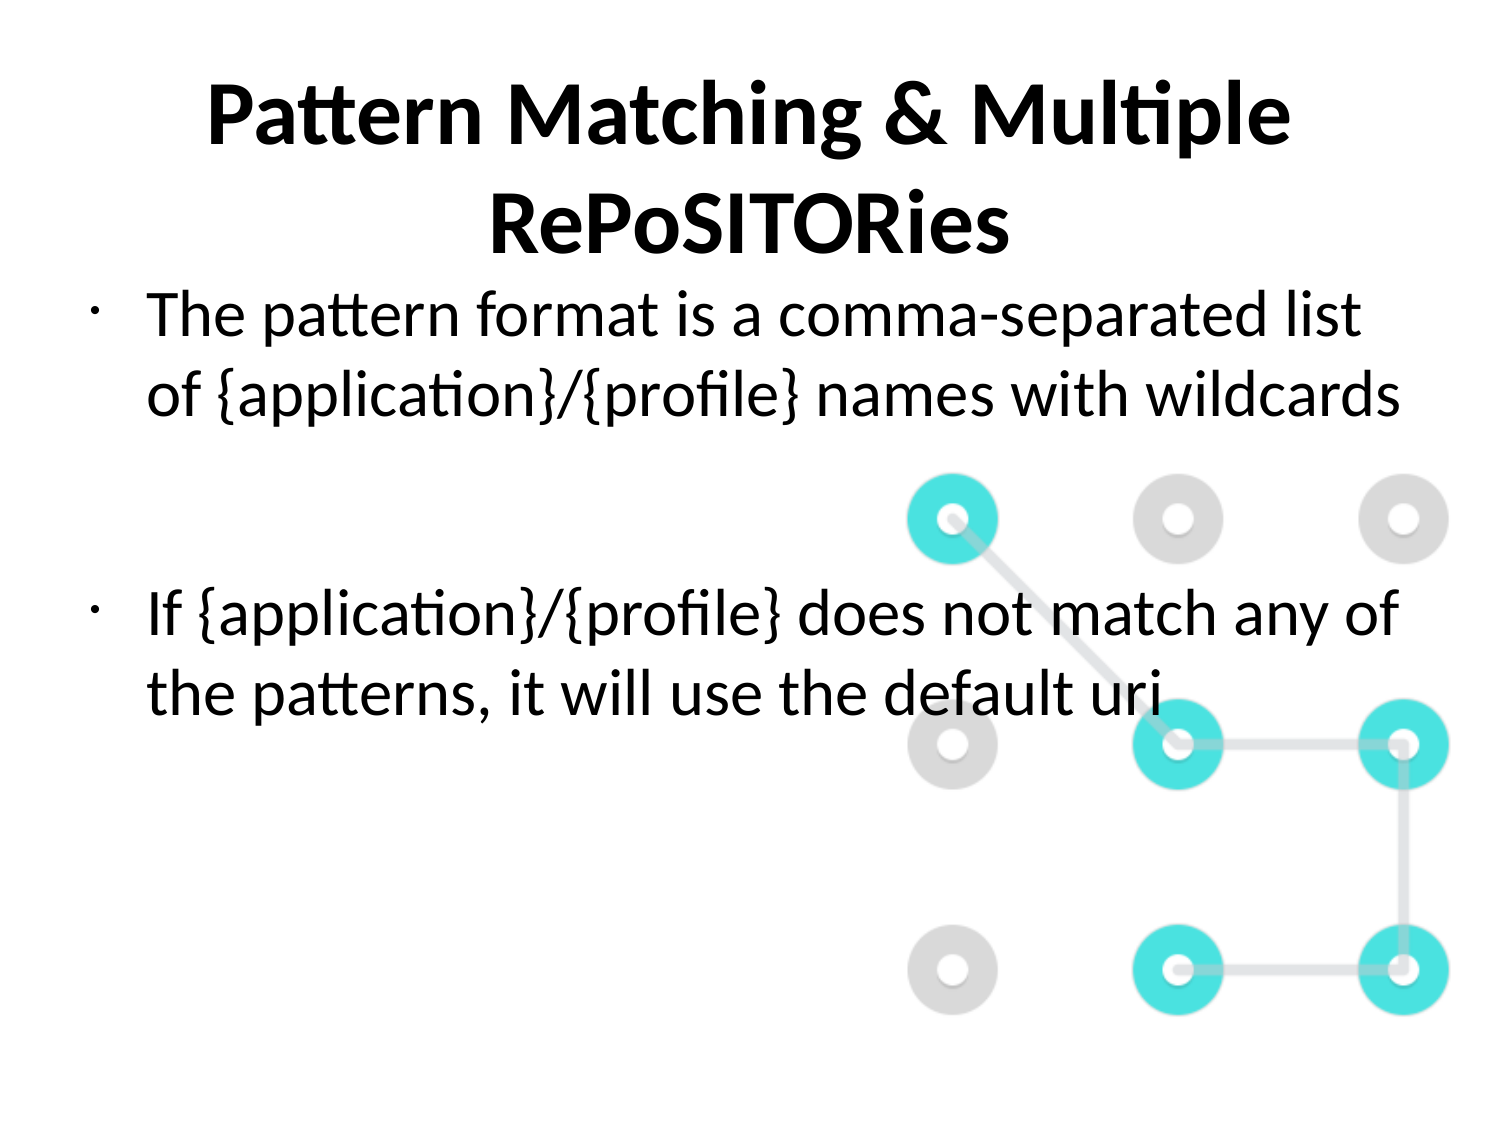

# Pattern Matching & Multiple RePoSITORies
The pattern format is a comma-separated list of {application}/{profile} names with wildcards
If {application}/{profile} does not match any of the patterns, it will use the default uri